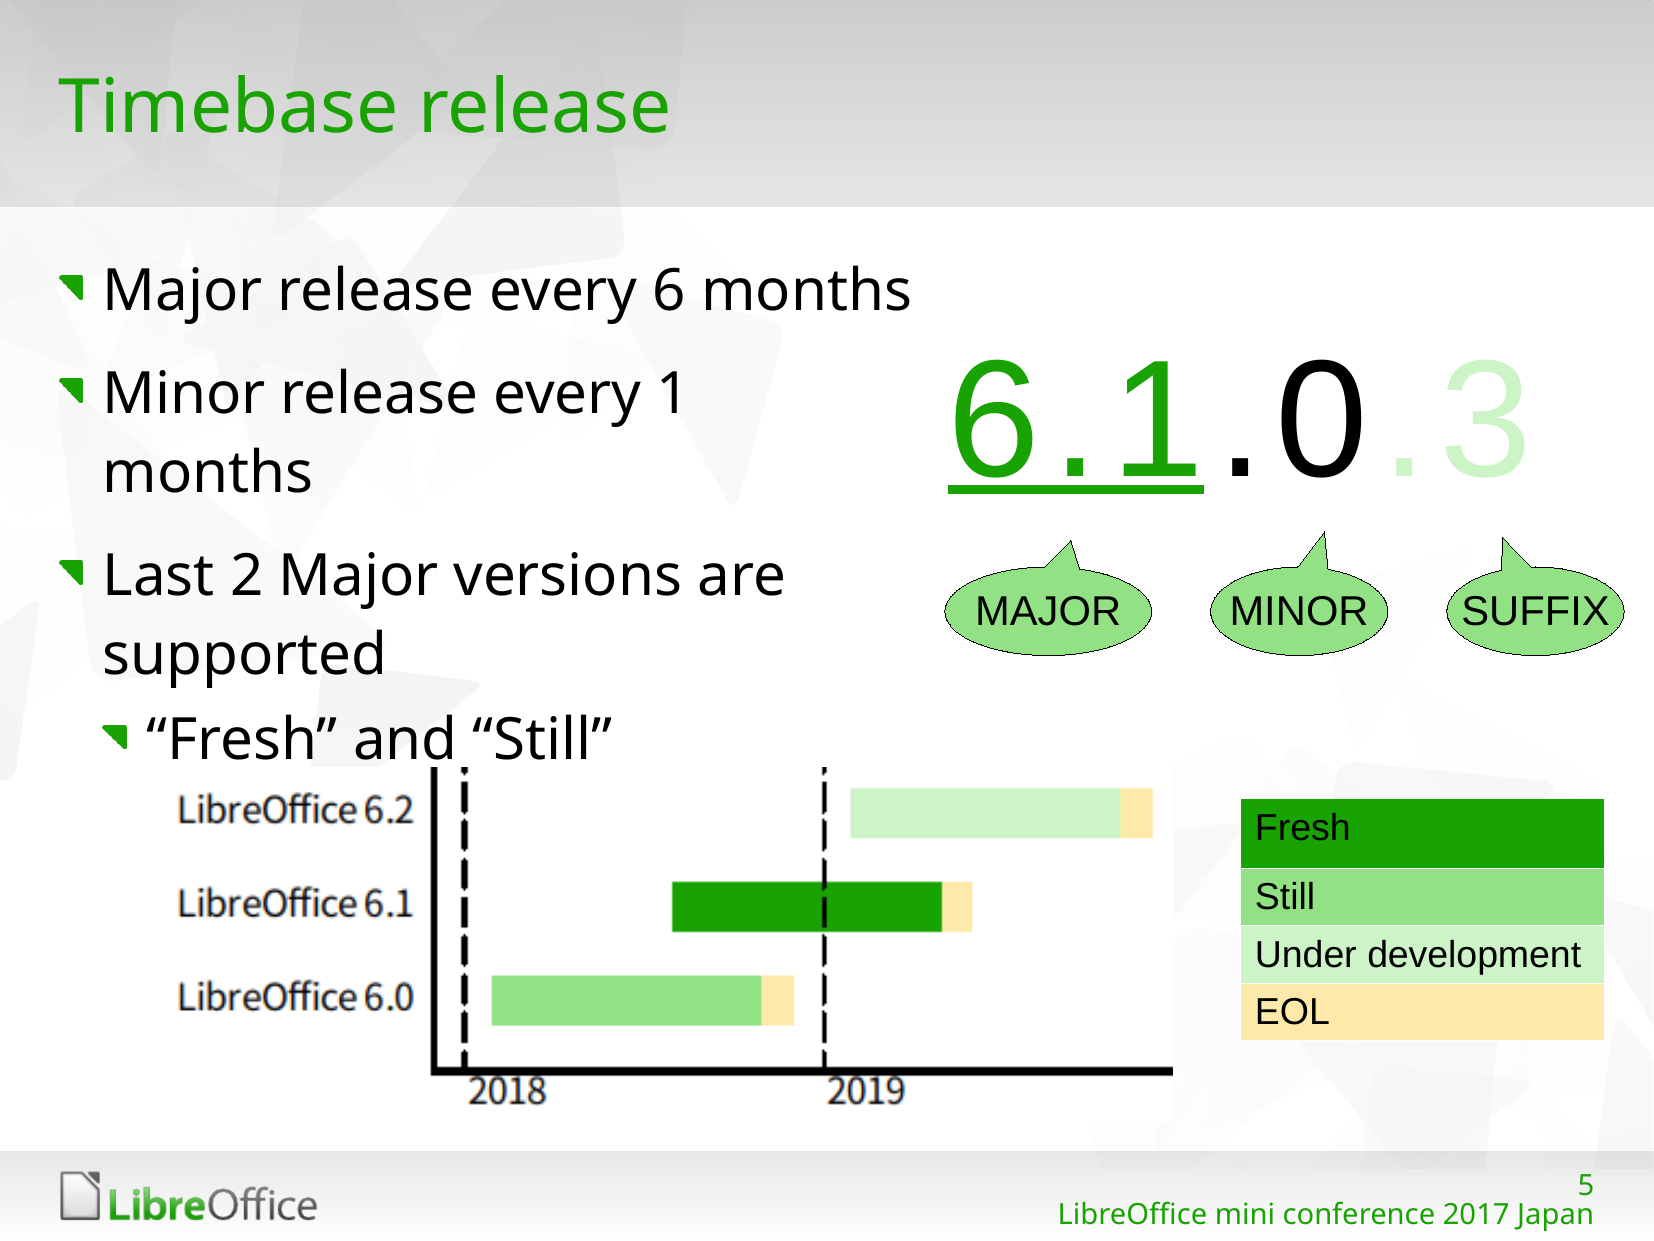

# Timebase release
Major release every 6 months
Minor release every 1 months
Last 2 Major versions are supported
“Fresh” and “Still”
6.1.0.3
MAJOR
MINOR
SUFFIX
| Fresh |
| --- |
| Still |
| Under development |
| EOL |
5
 LibreOffice mini conference 2017 Japan